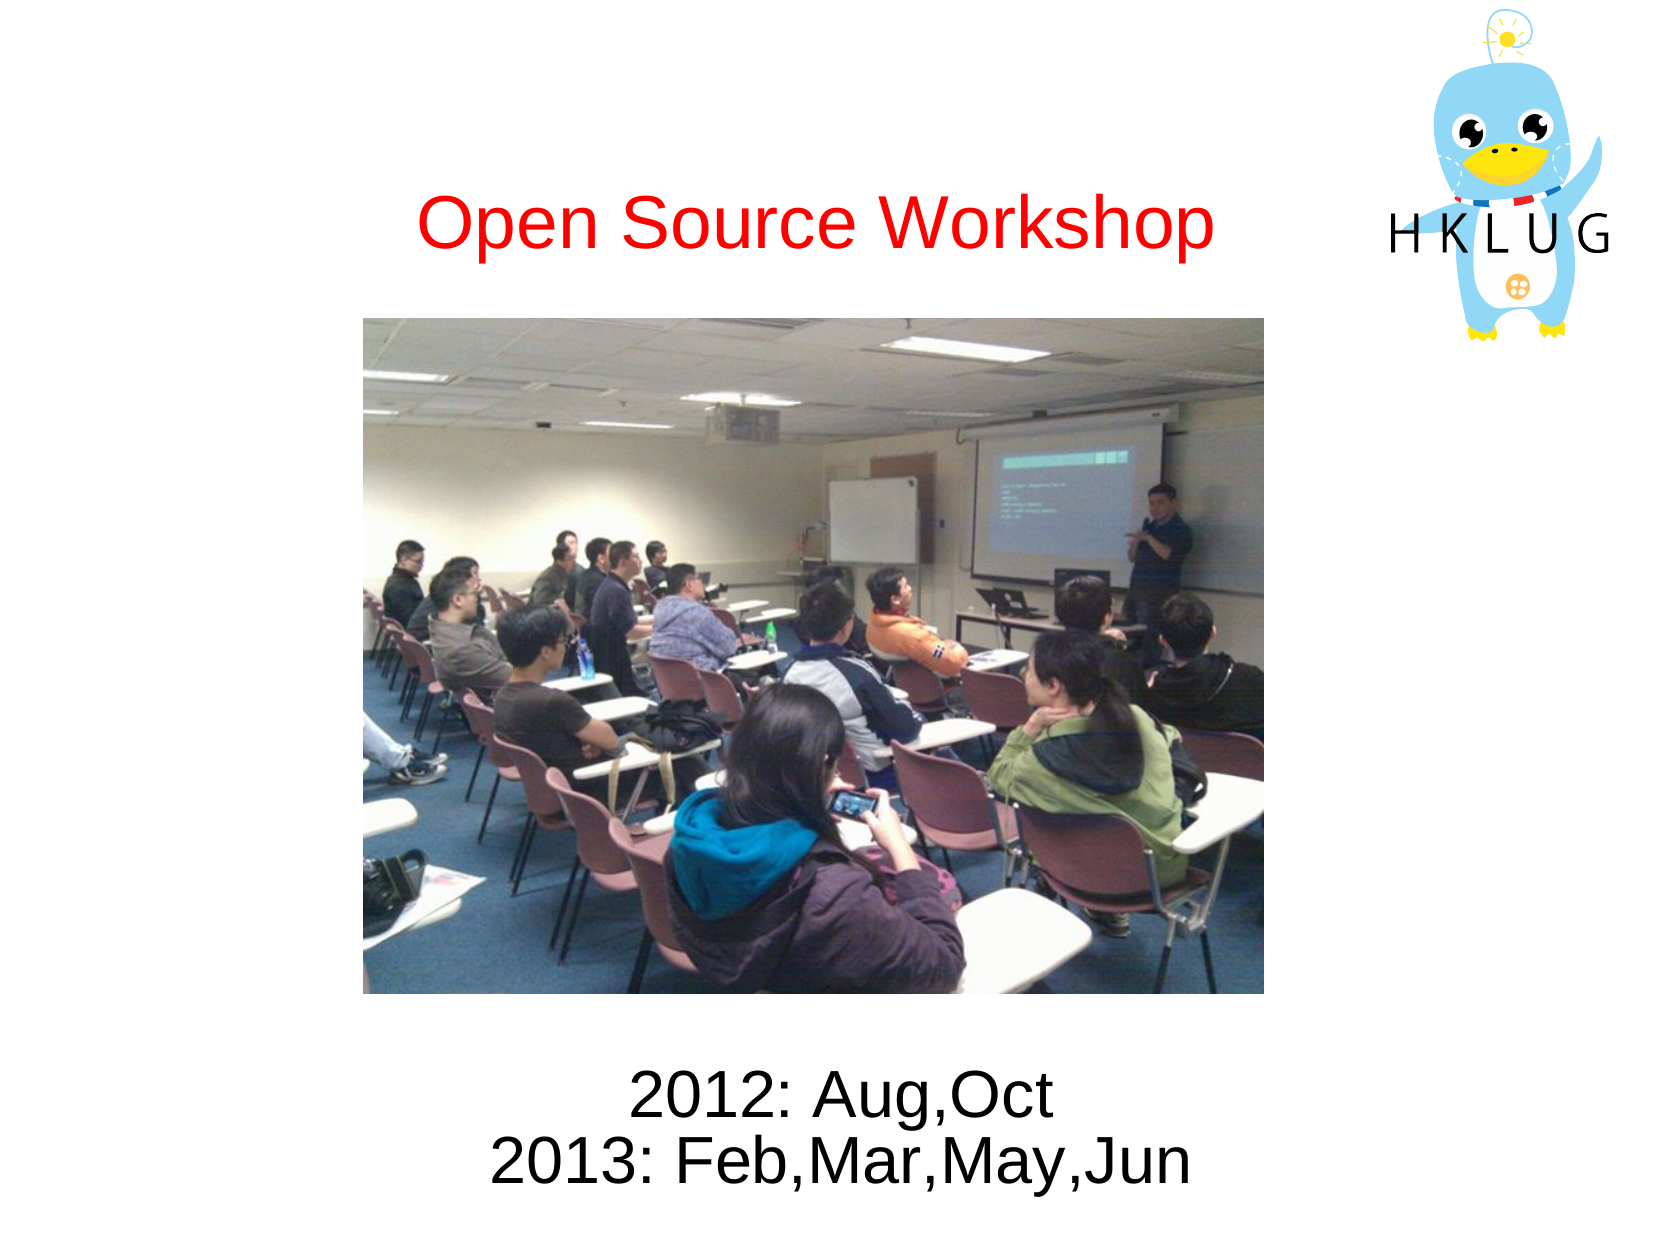

Open Source Workshop
2012: Aug,Oct
2013: Feb,Mar,May,Jun